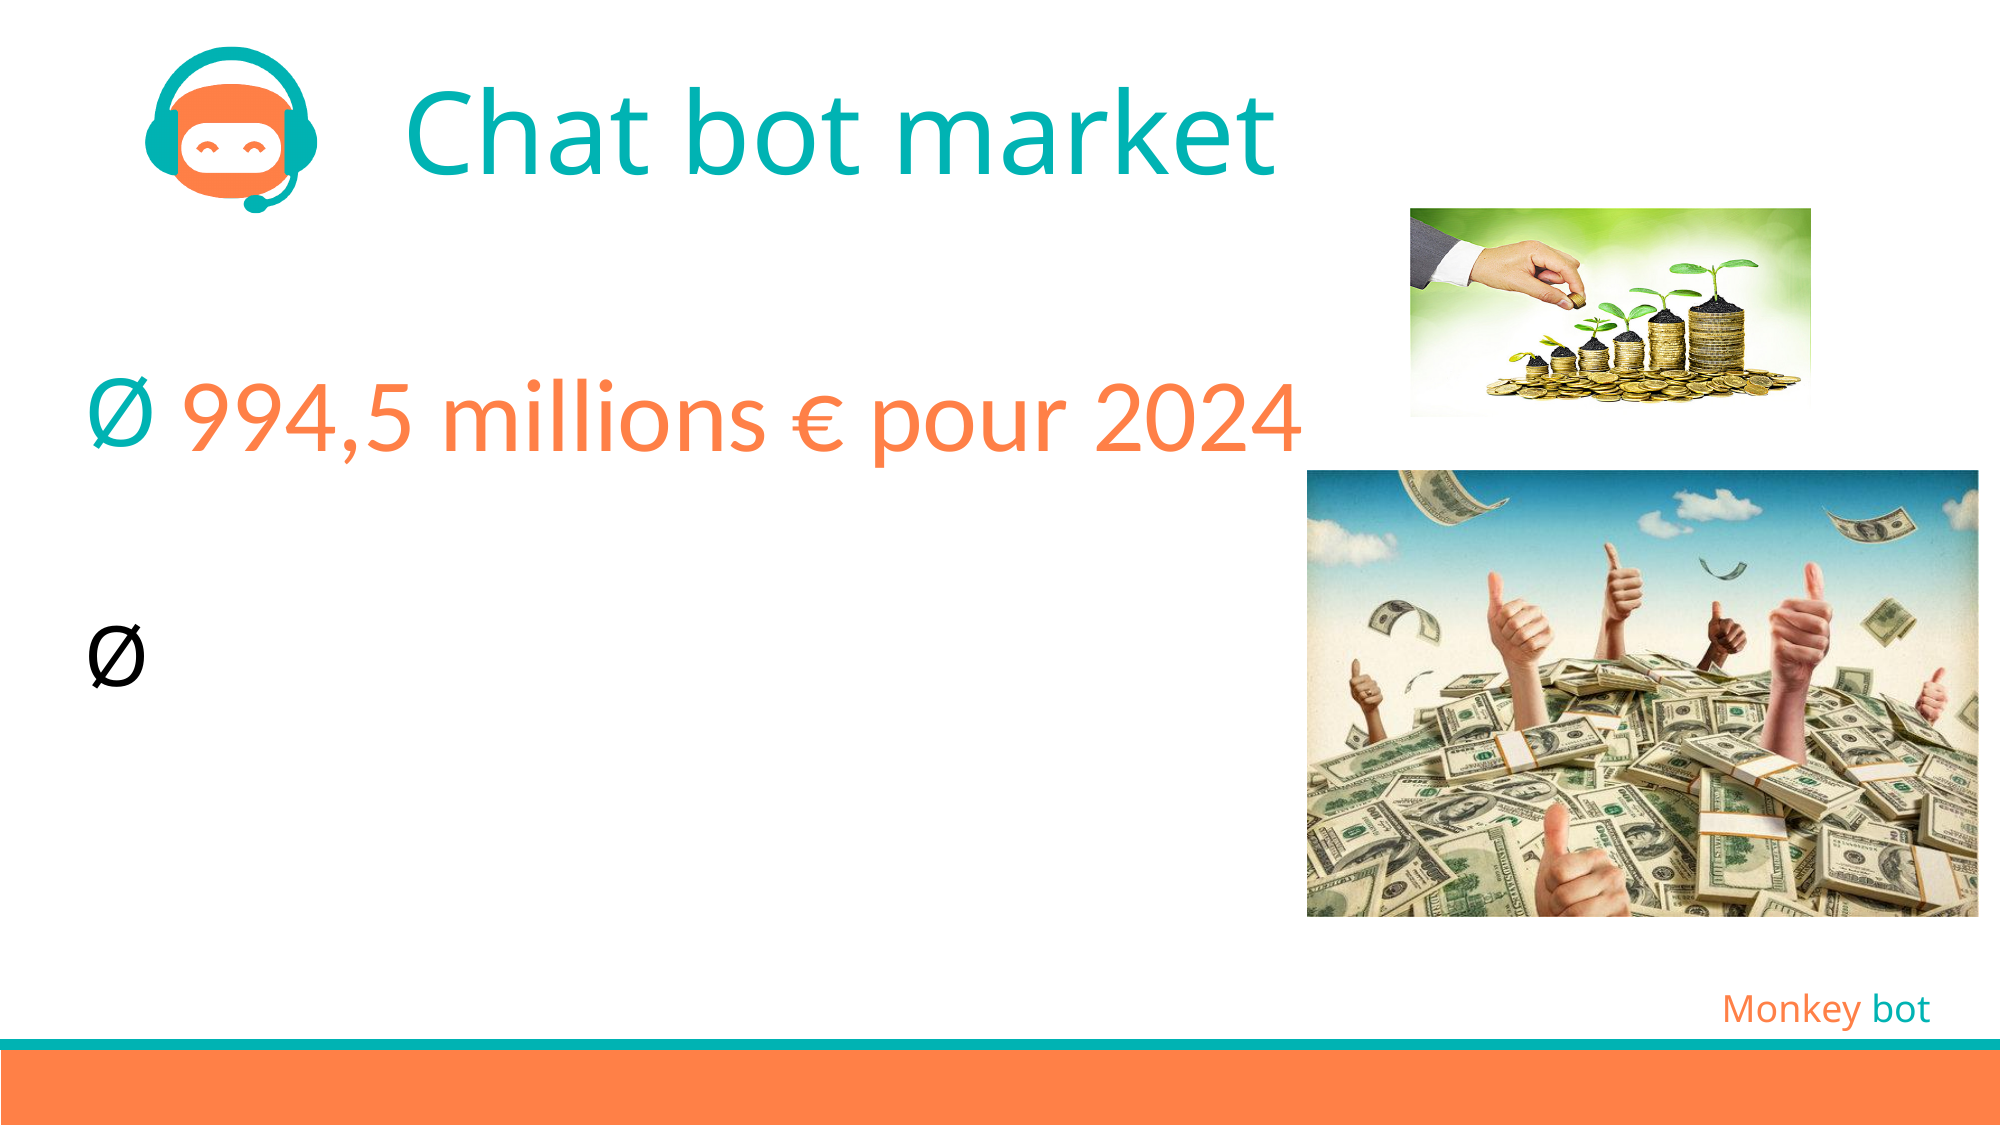

Chat bot market
 994,5 millions € pour 2024
Monkey bot